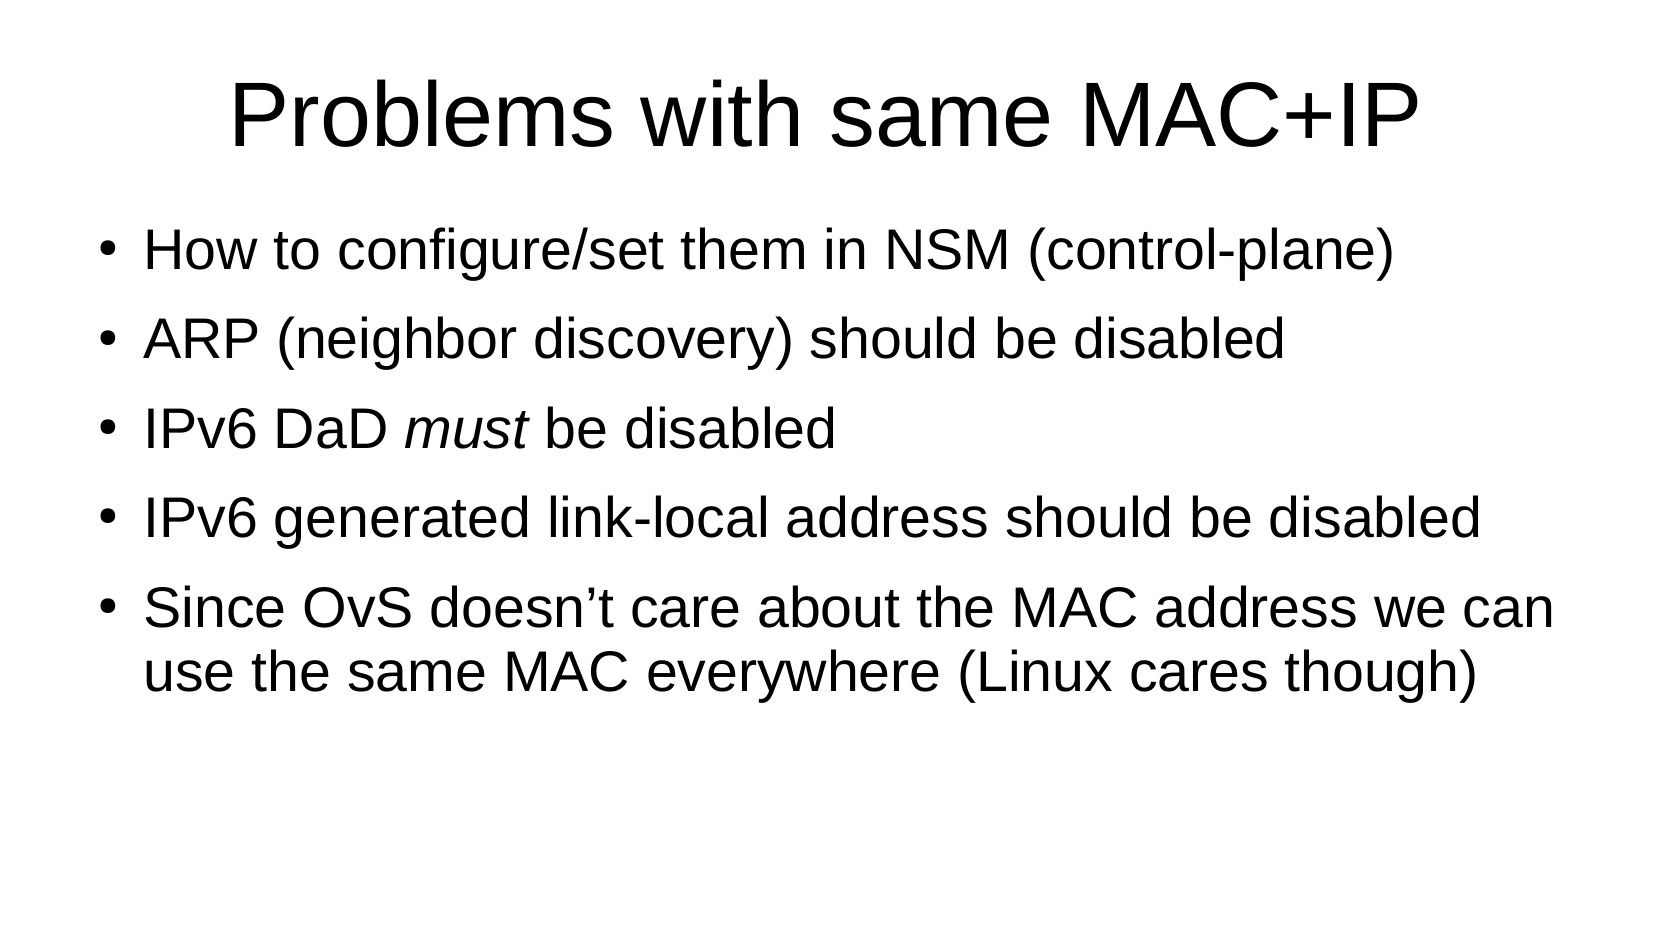

# Problems with same MAC+IP
How to configure/set them in NSM (control-plane)
ARP (neighbor discovery) should be disabled
IPv6 DaD must be disabled
IPv6 generated link-local address should be disabled
Since OvS doesn’t care about the MAC address we can use the same MAC everywhere (Linux cares though)